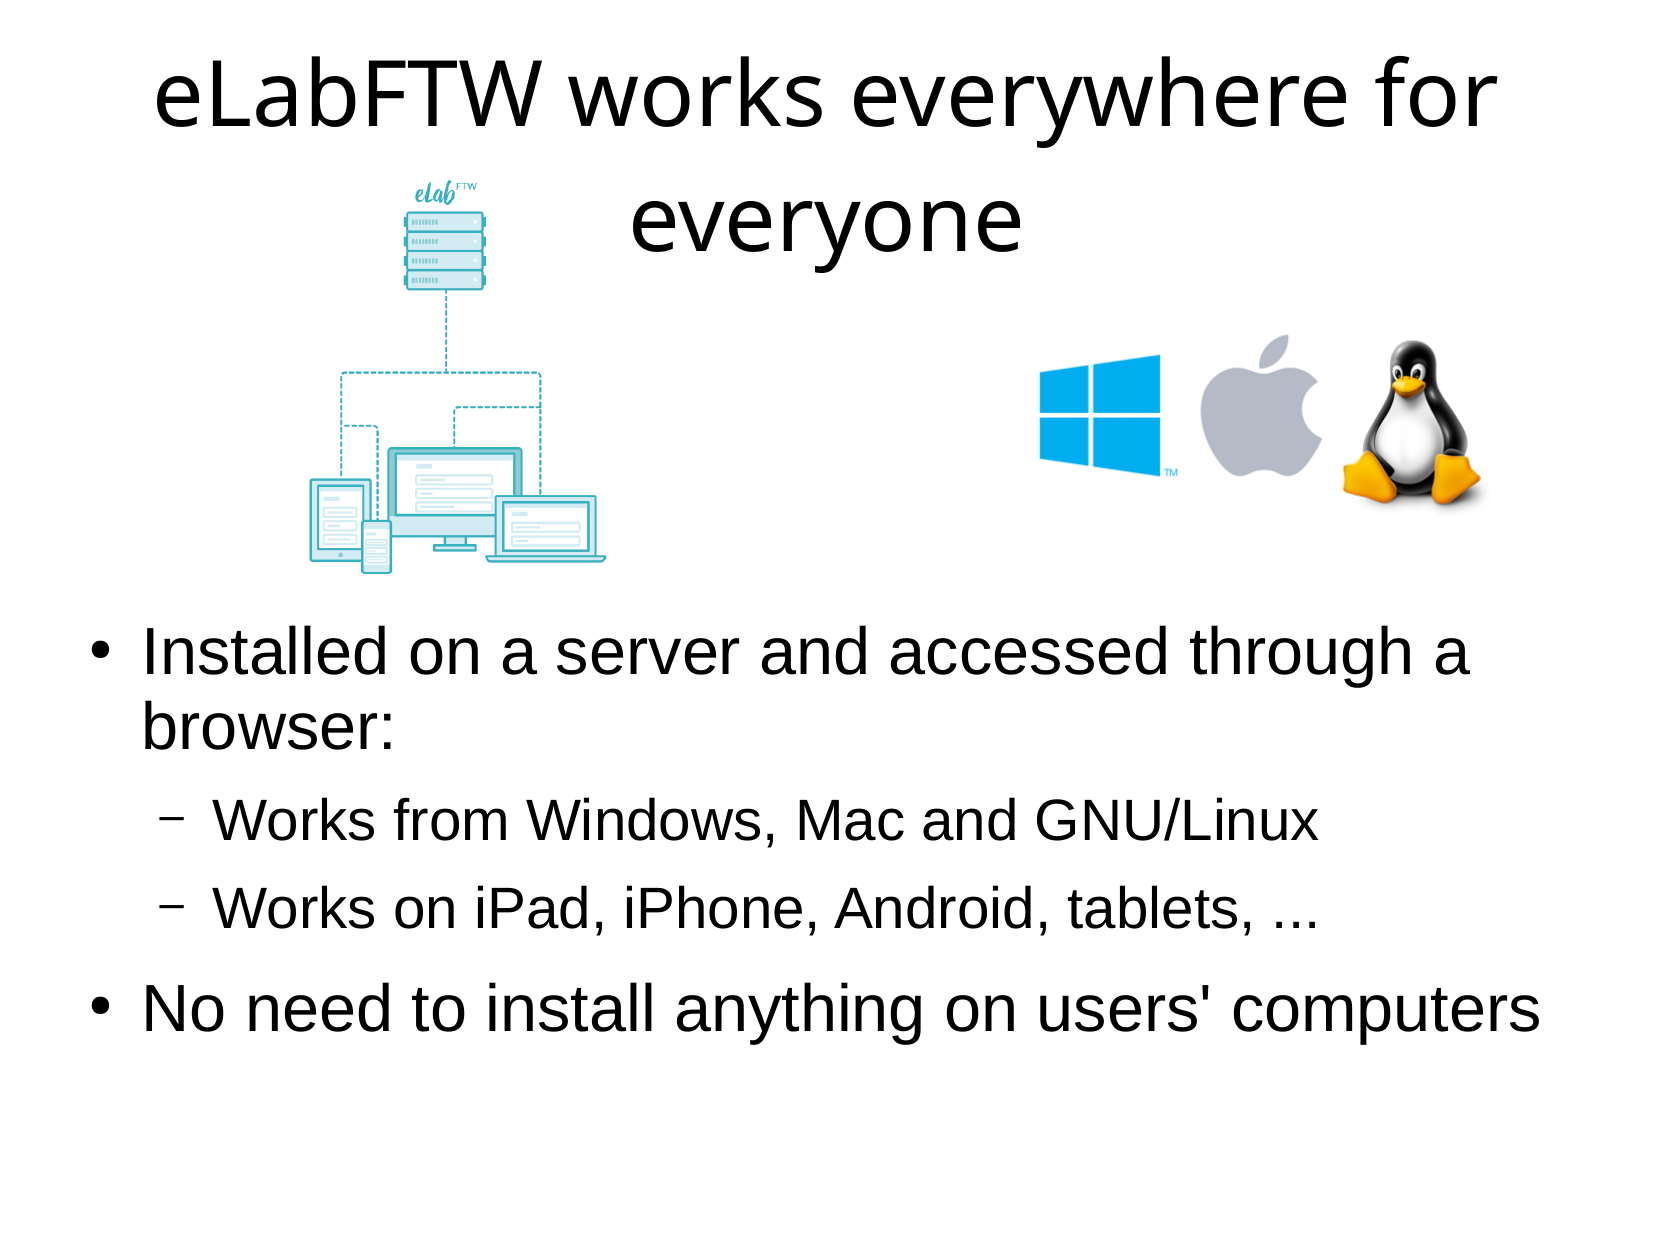

# eLabFTW works everywhere for everyone
Installed on a server and accessed through a browser:
Works from Windows, Mac and GNU/Linux
Works on iPad, iPhone, Android, tablets, ...
No need to install anything on users' computers